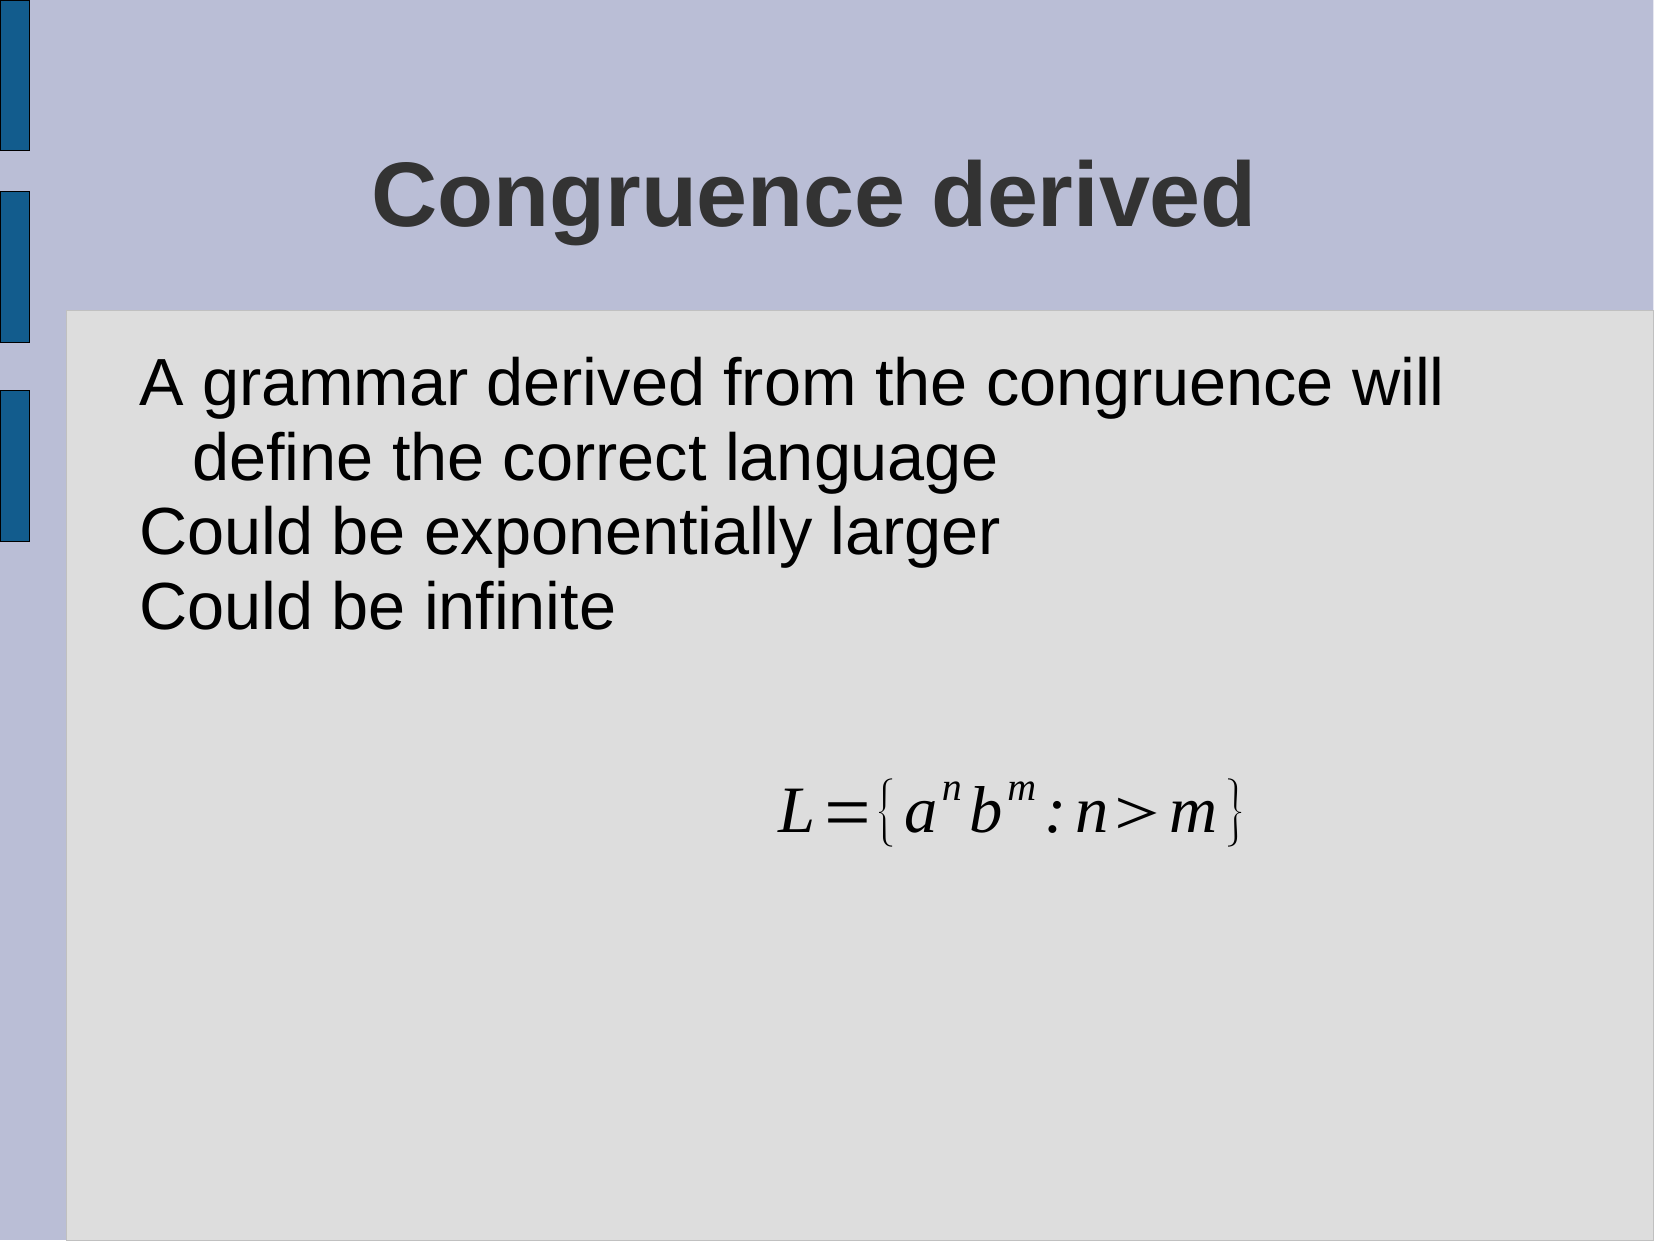

# Congruence derived
A grammar derived from the congruence will define the correct language
Could be exponentially larger
Could be infinite